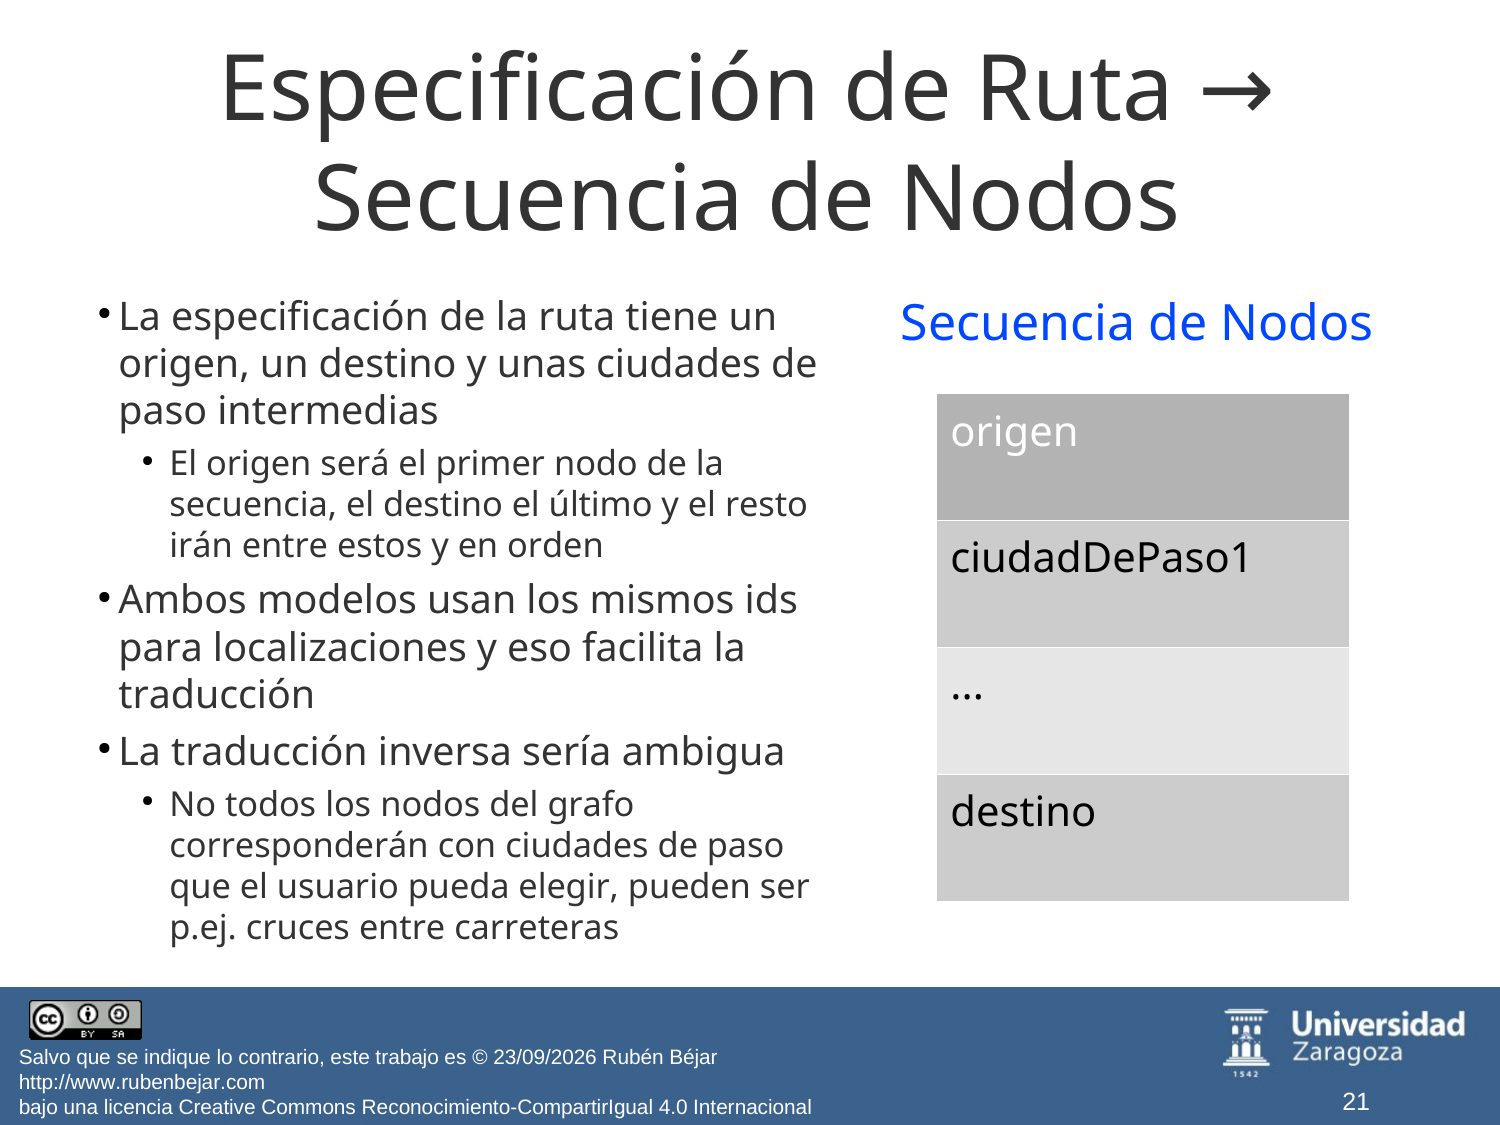

# Especificación de Ruta → Secuencia de Nodos
La especificación de la ruta tiene un origen, un destino y unas ciudades de paso intermedias
El origen será el primer nodo de la secuencia, el destino el último y el resto irán entre estos y en orden
Ambos modelos usan los mismos ids para localizaciones y eso facilita la traducción
La traducción inversa sería ambigua
No todos los nodos del grafo corresponderán con ciudades de paso que el usuario pueda elegir, pueden ser p.ej. cruces entre carreteras
Secuencia de Nodos
| origen |
| --- |
| ciudadDePaso1 |
| ... |
| destino |